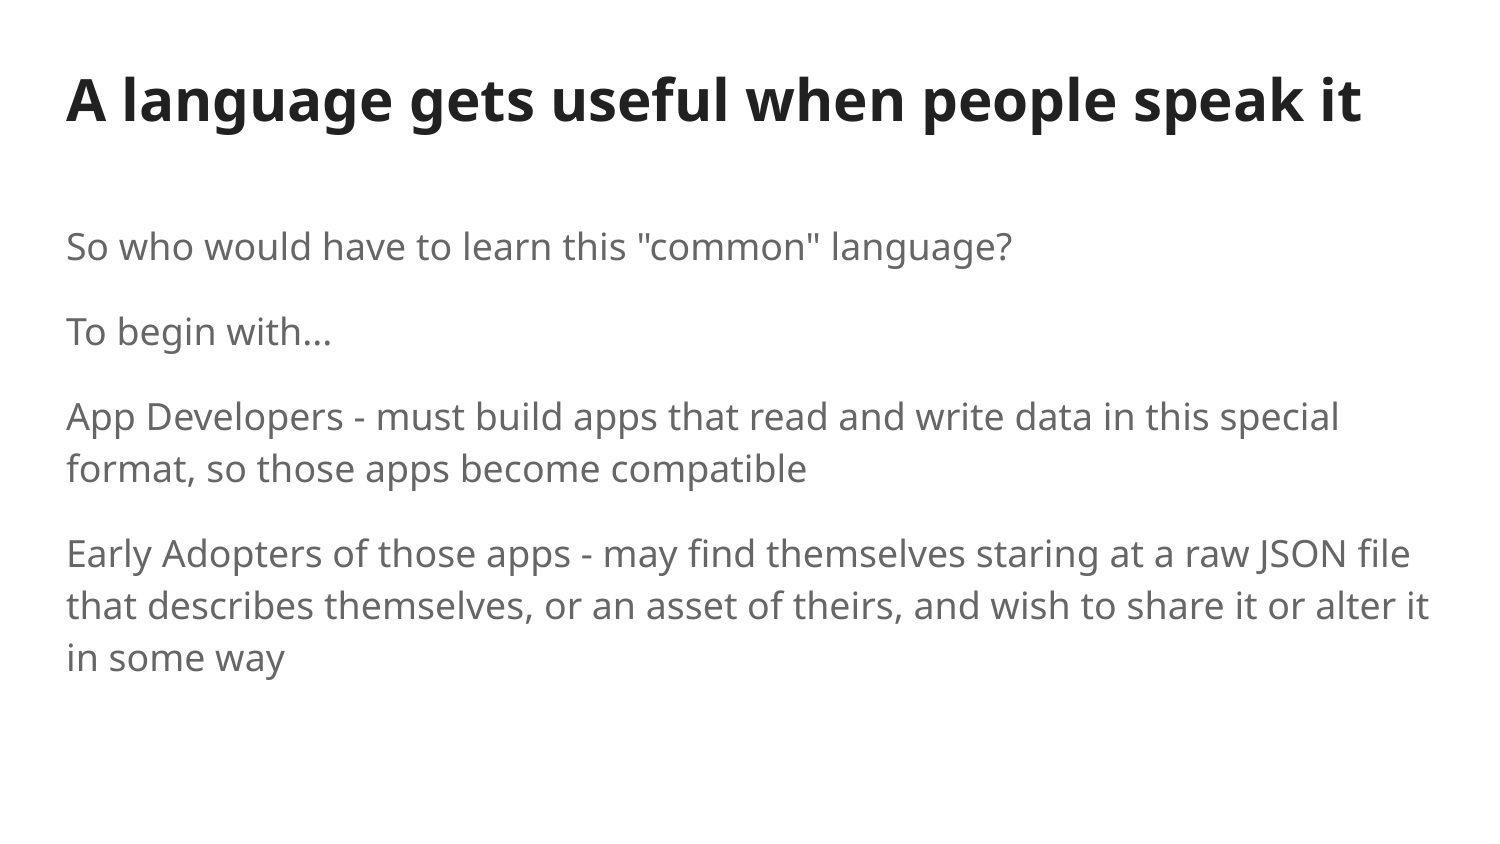

# A language gets useful when people speak it
So who would have to learn this "common" language?
To begin with...
App Developers - must build apps that read and write data in this special format, so those apps become compatible
Early Adopters of those apps - may find themselves staring at a raw JSON file that describes themselves, or an asset of theirs, and wish to share it or alter it in some way